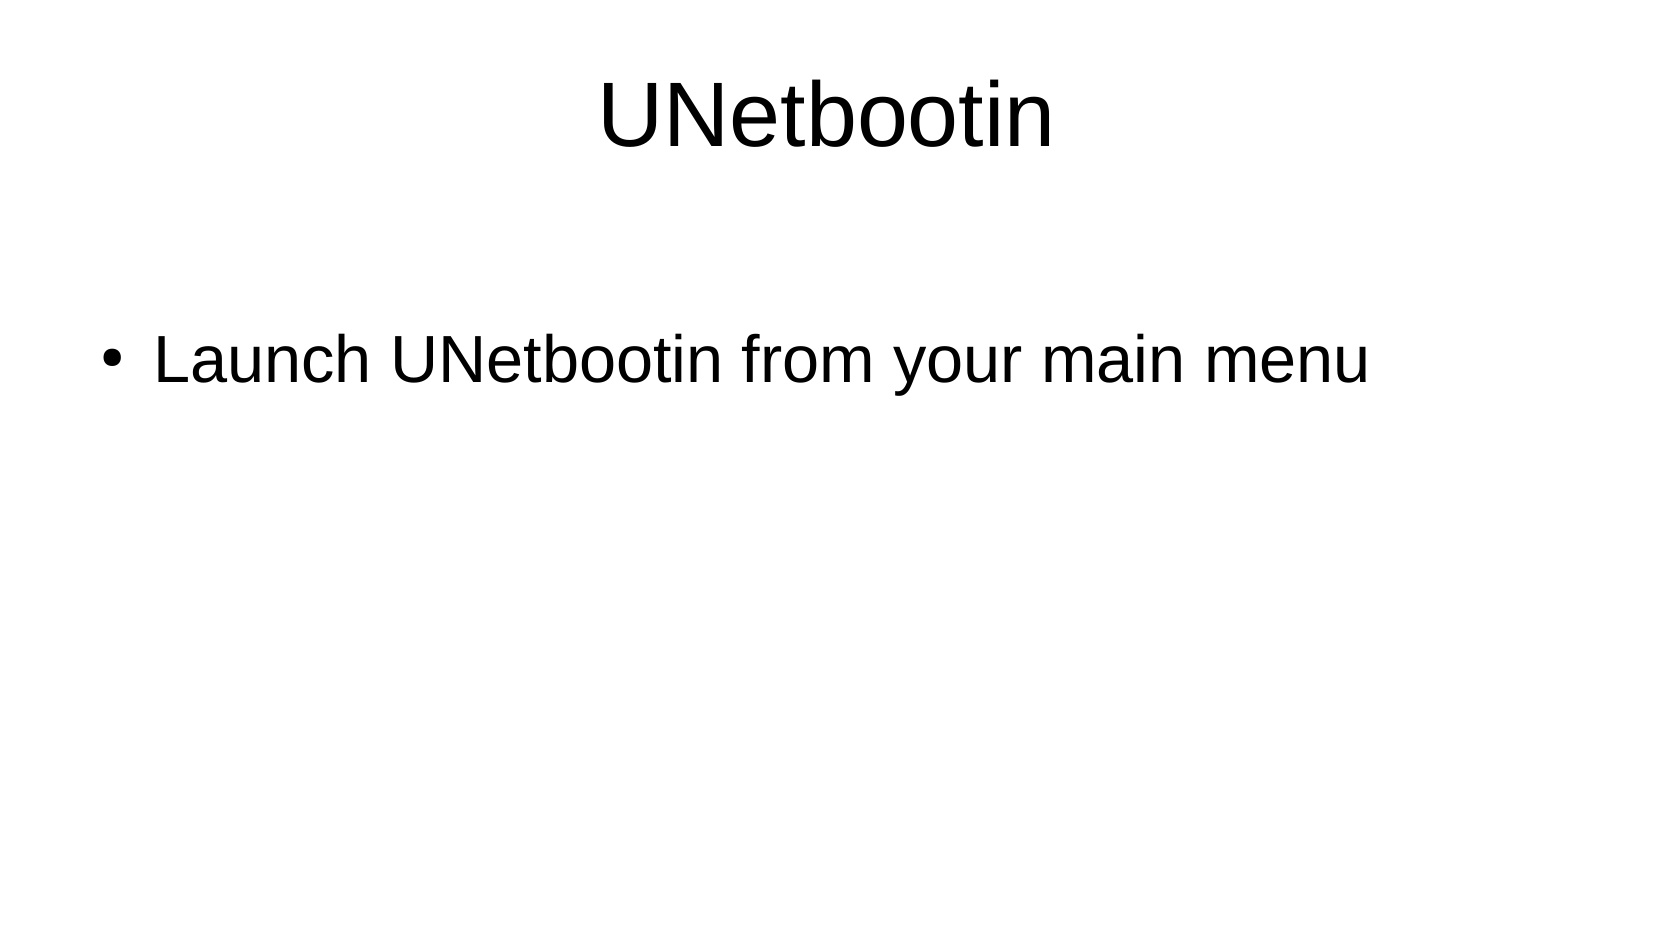

# UNetbootin
Launch UNetbootin from your main menu